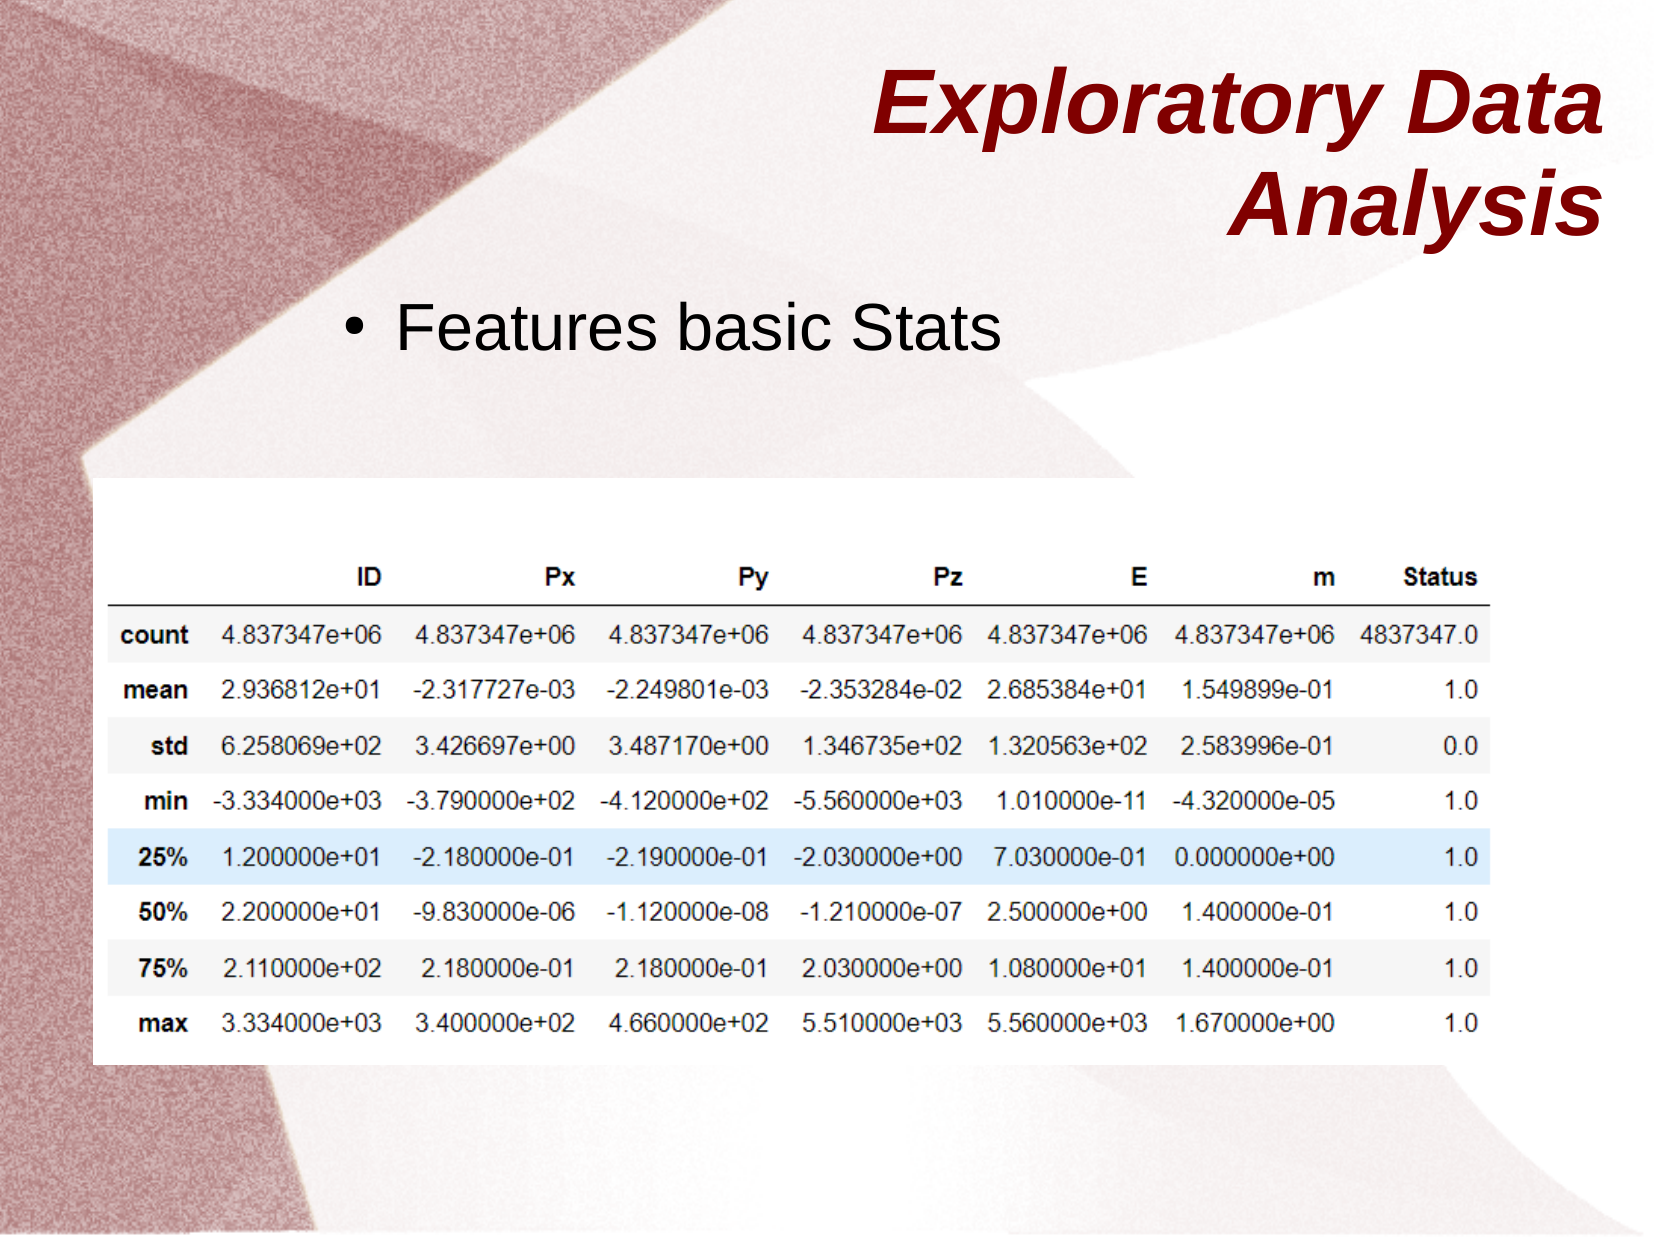

# Exploratory Data Analysis
Features basic Stats